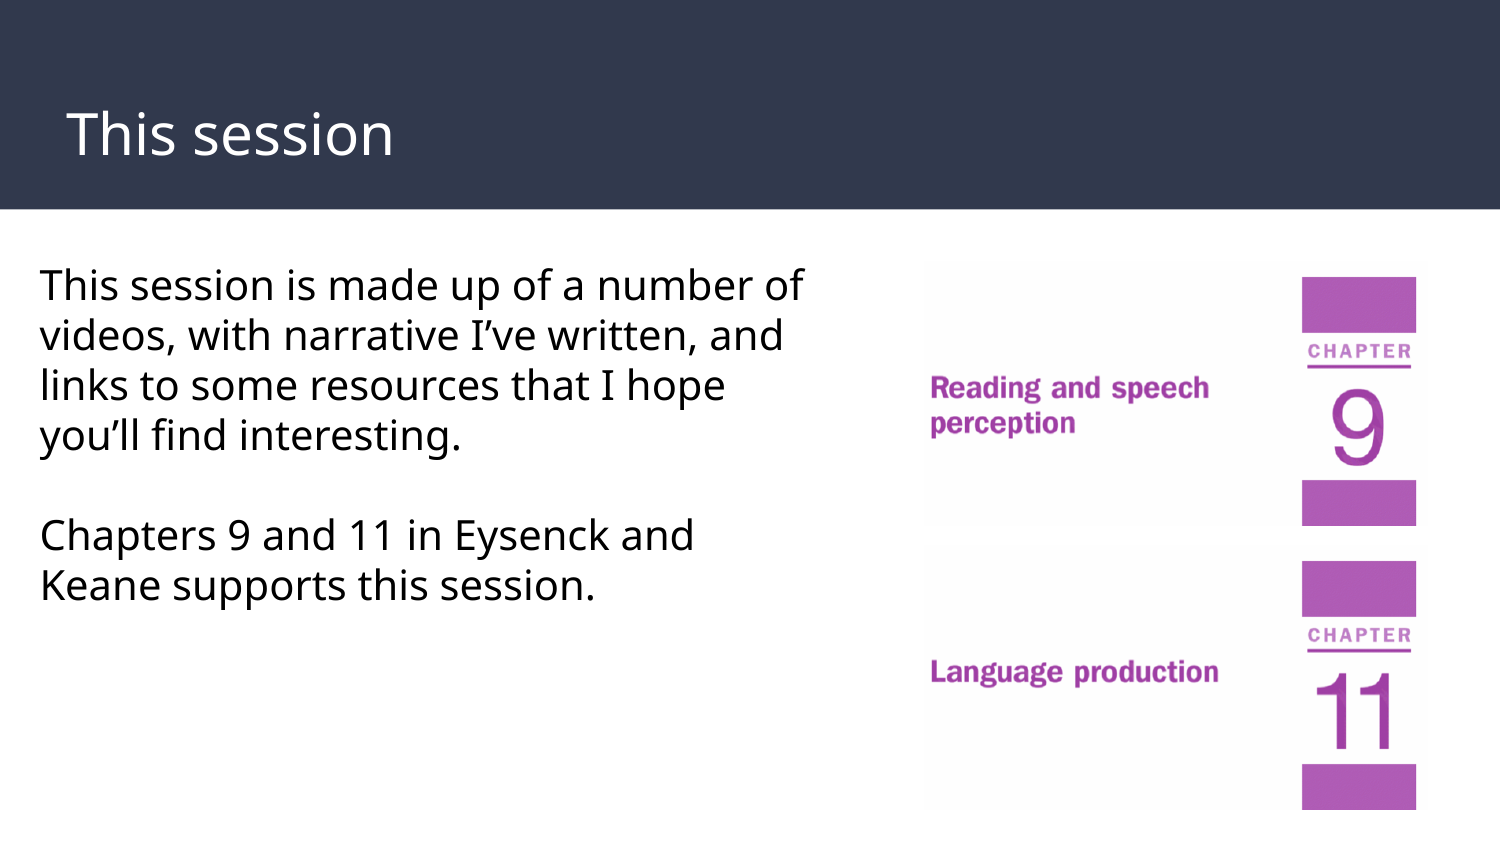

# This session
This session is made up of a number of videos, with narrative I’ve written, and links to some resources that I hope you’ll find interesting.
Chapters 9 and 11 in Eysenck and Keane supports this session.